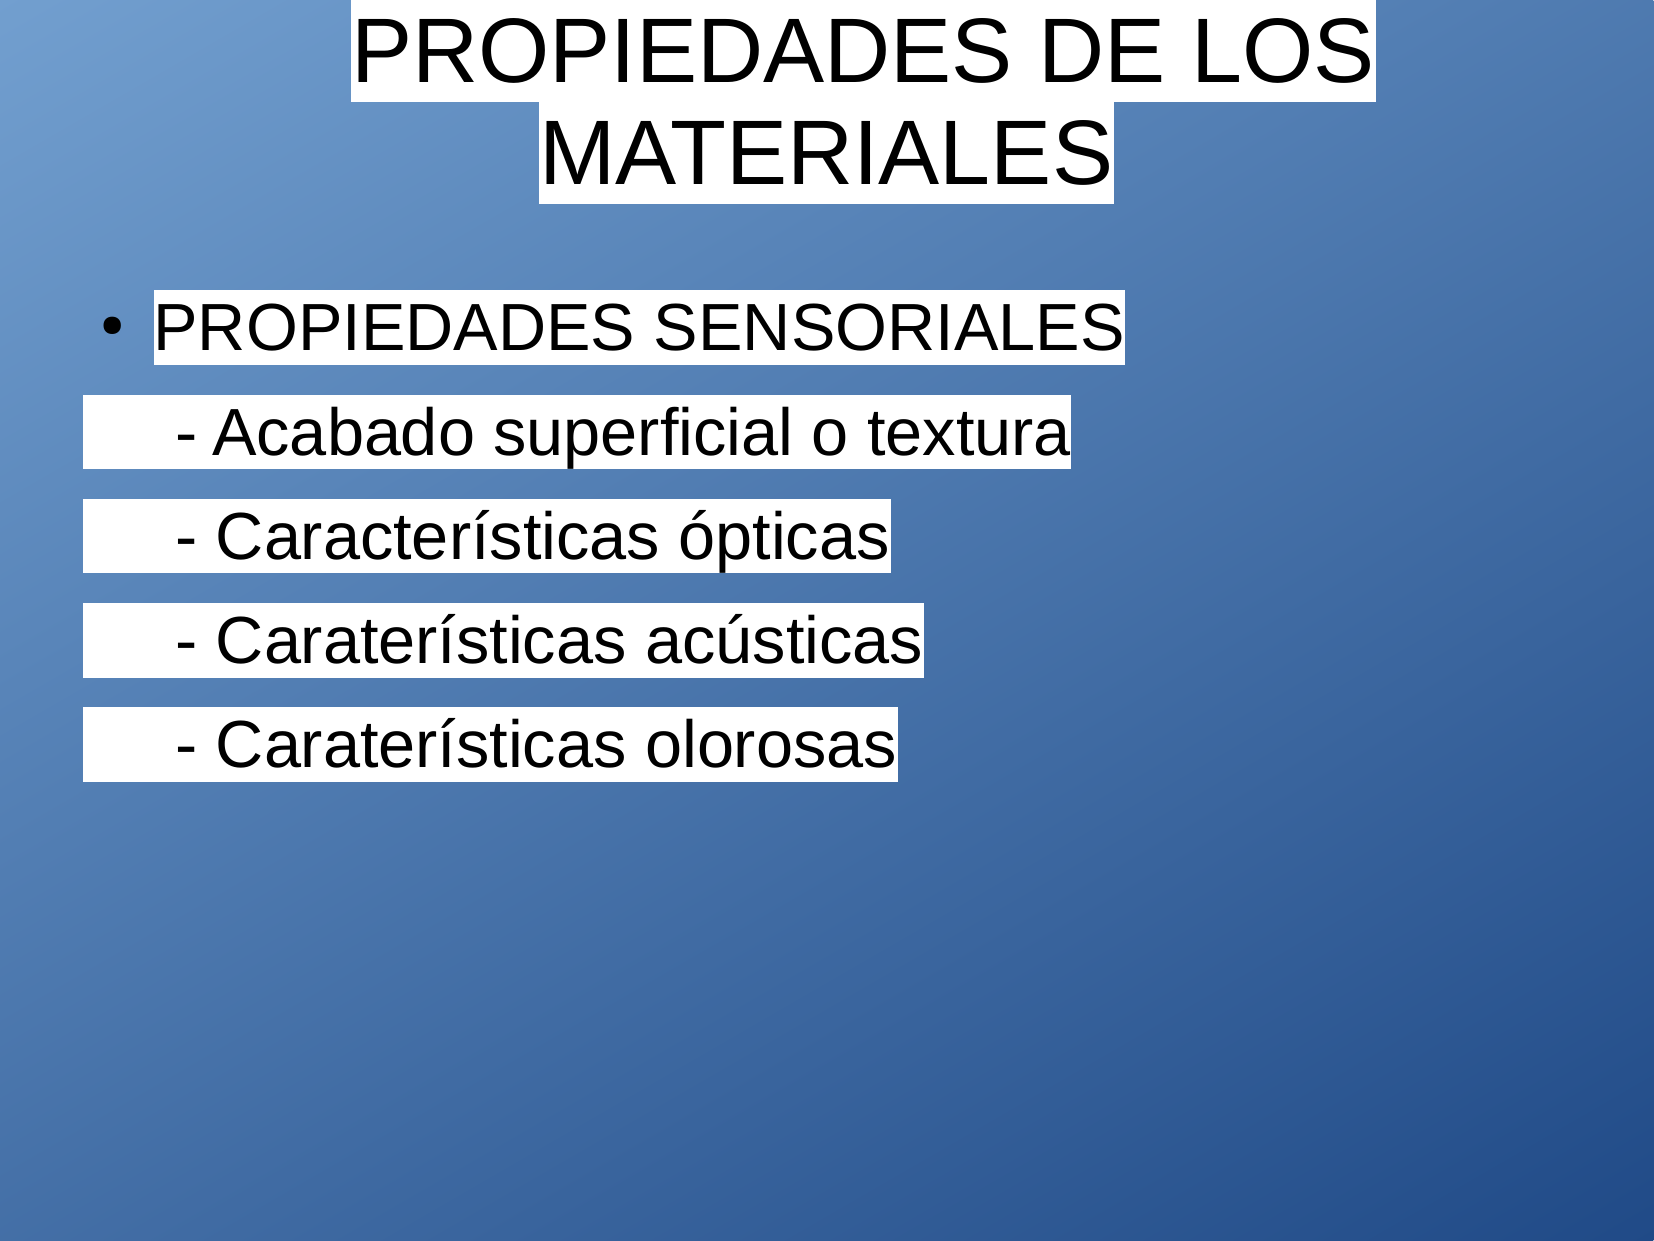

# PROPIEDADES DE LOS MATERIALES
PROPIEDADES SENSORIALES
 - Acabado superficial o textura
 - Características ópticas
 - Caraterísticas acústicas
 - Caraterísticas olorosas